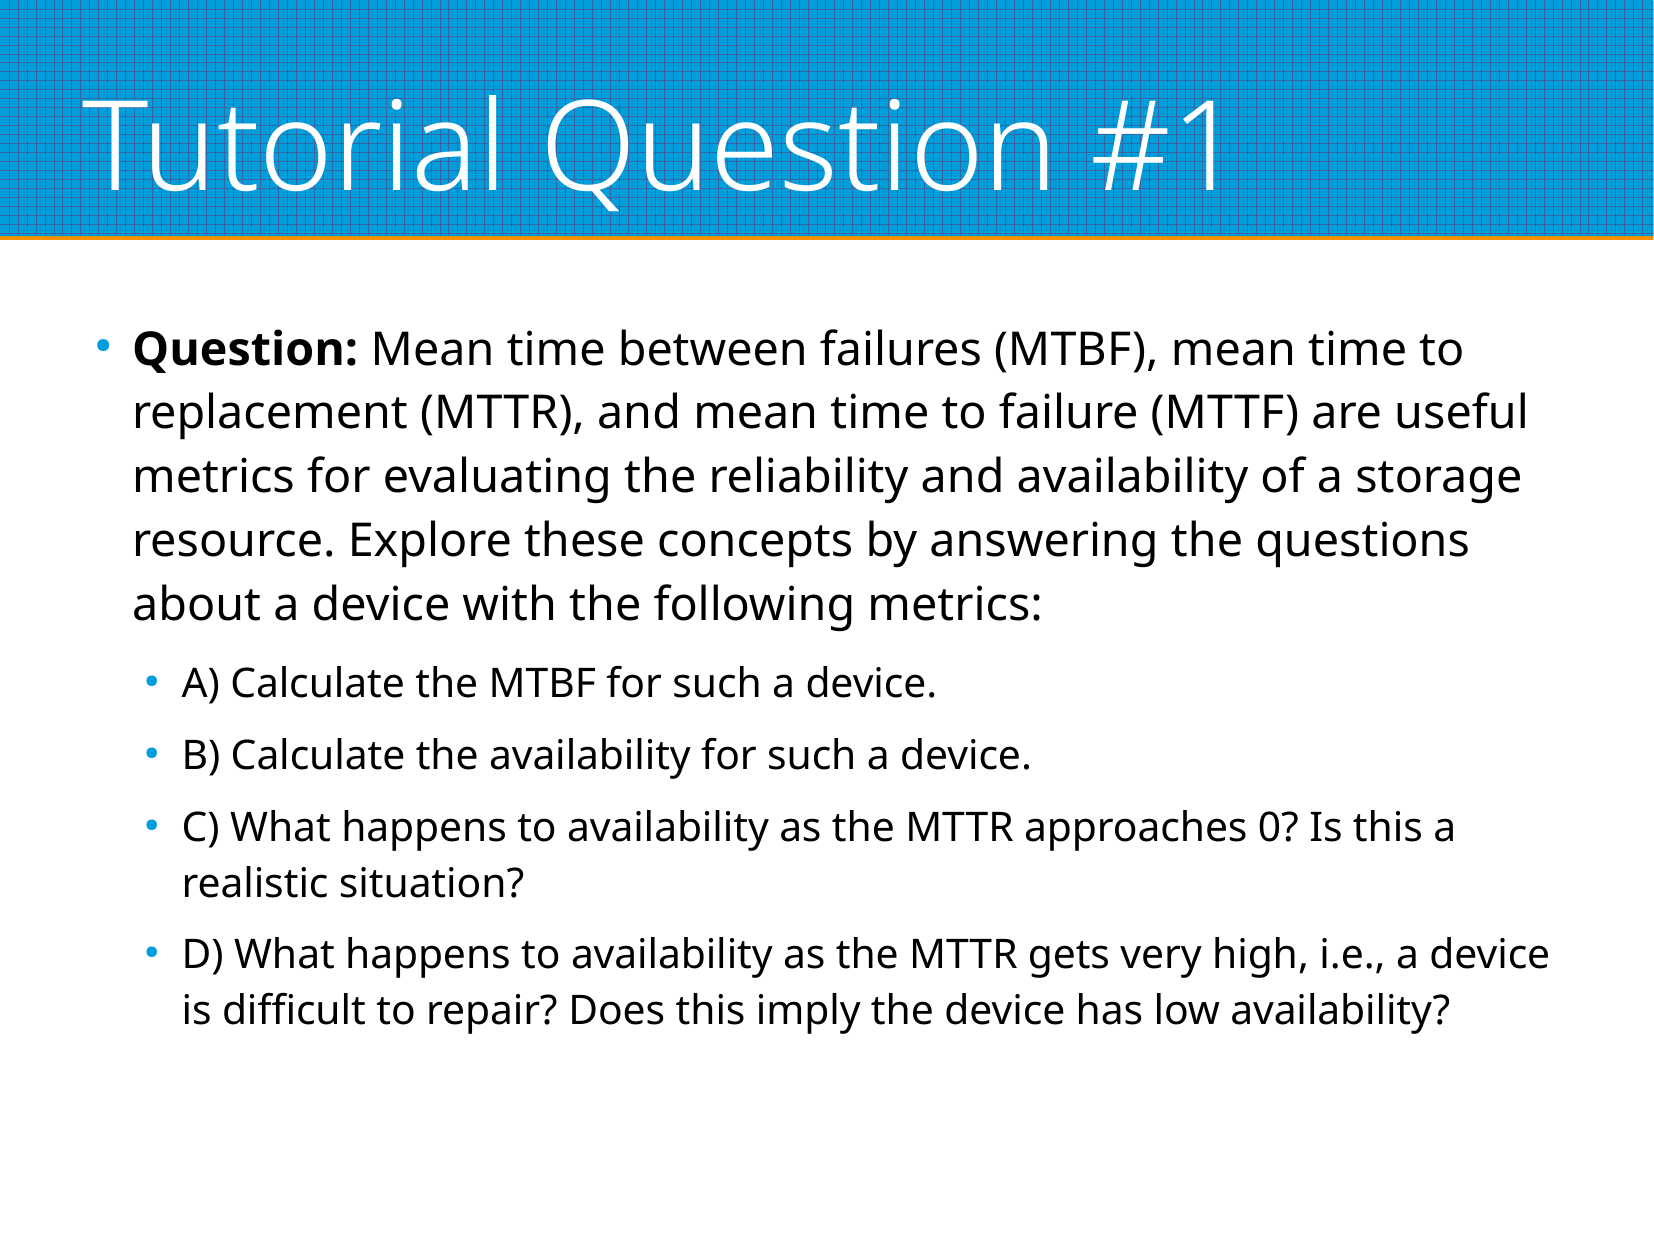

# Tutorial Question #1
Question: Mean time between failures (MTBF), mean time to replacement (MTTR), and mean time to failure (MTTF) are useful metrics for evaluating the reliability and availability of a storage resource. Explore these concepts by answering the questions about a device with the following metrics:
A) Calculate the MTBF for such a device.
B) Calculate the availability for such a device.
C) What happens to availability as the MTTR approaches 0? Is this a realistic situation?
D) What happens to availability as the MTTR gets very high, i.e., a device is difficult to repair? Does this imply the device has low availability?